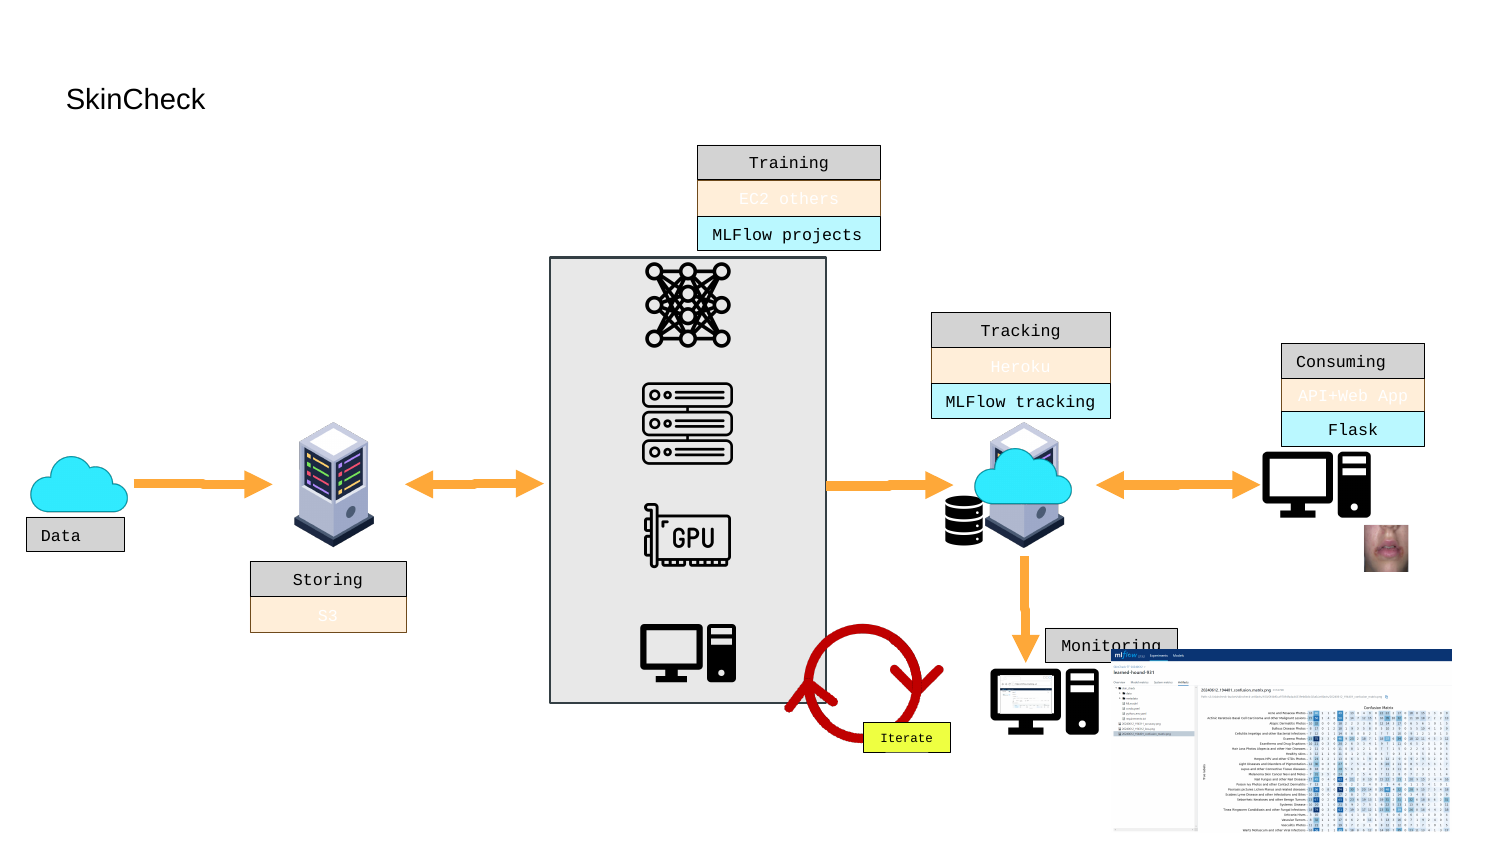

# SkinCheck
Training
EC2 others
MLFlow projects
Tracking
Heroku
MLFlow tracking
Consuming
API+Web App
Flask
Consuming
Data
Storing
S3
Iterate
Monitoring